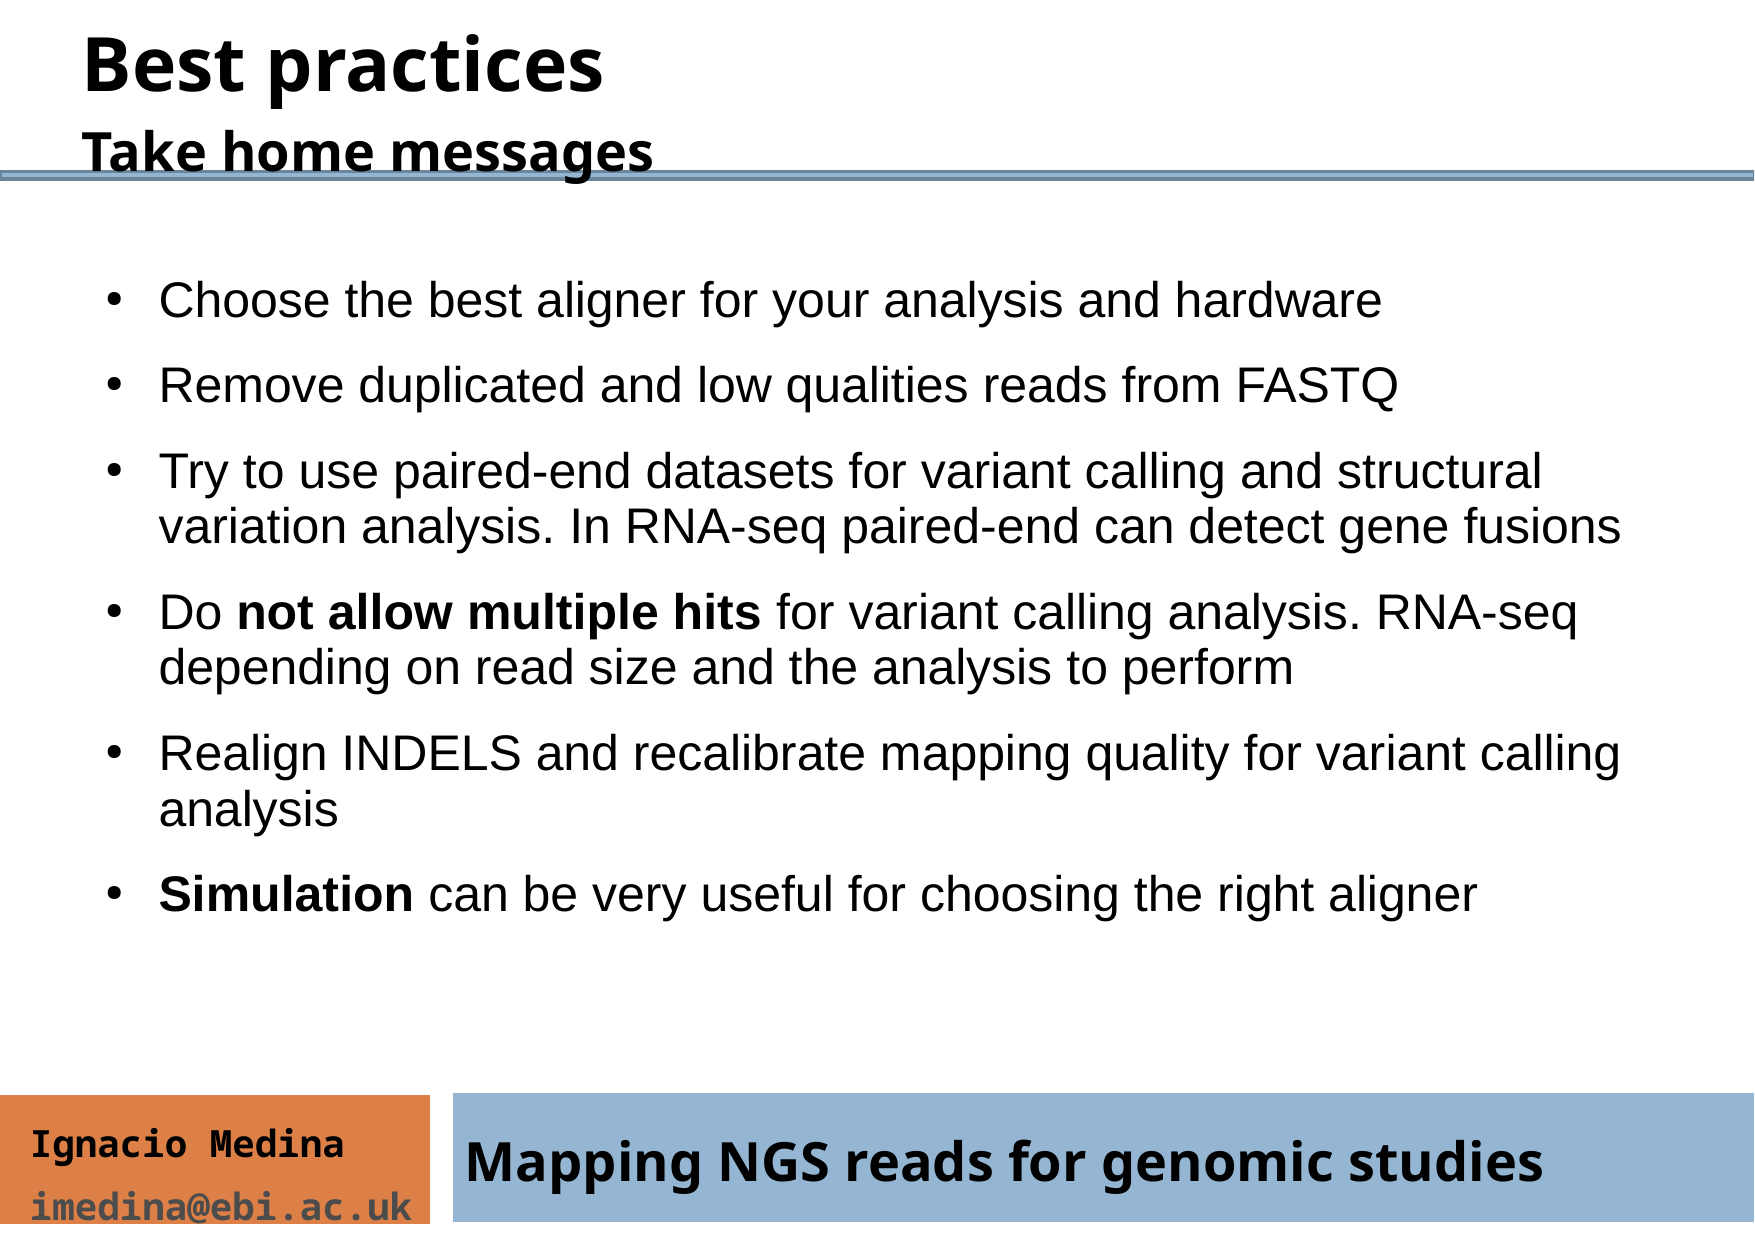

Best practices
Take home messages
# Choose the best aligner for your analysis and hardware
Remove duplicated and low qualities reads from FASTQ
Try to use paired-end datasets for variant calling and structural variation analysis. In RNA-seq paired-end can detect gene fusions
Do not allow multiple hits for variant calling analysis. RNA-seq depending on read size and the analysis to perform
Realign INDELS and recalibrate mapping quality for variant calling analysis
Simulation can be very useful for choosing the right aligner
Ignacio Medina
imedina@ebi.ac.uk
Mapping NGS reads for genomic studies